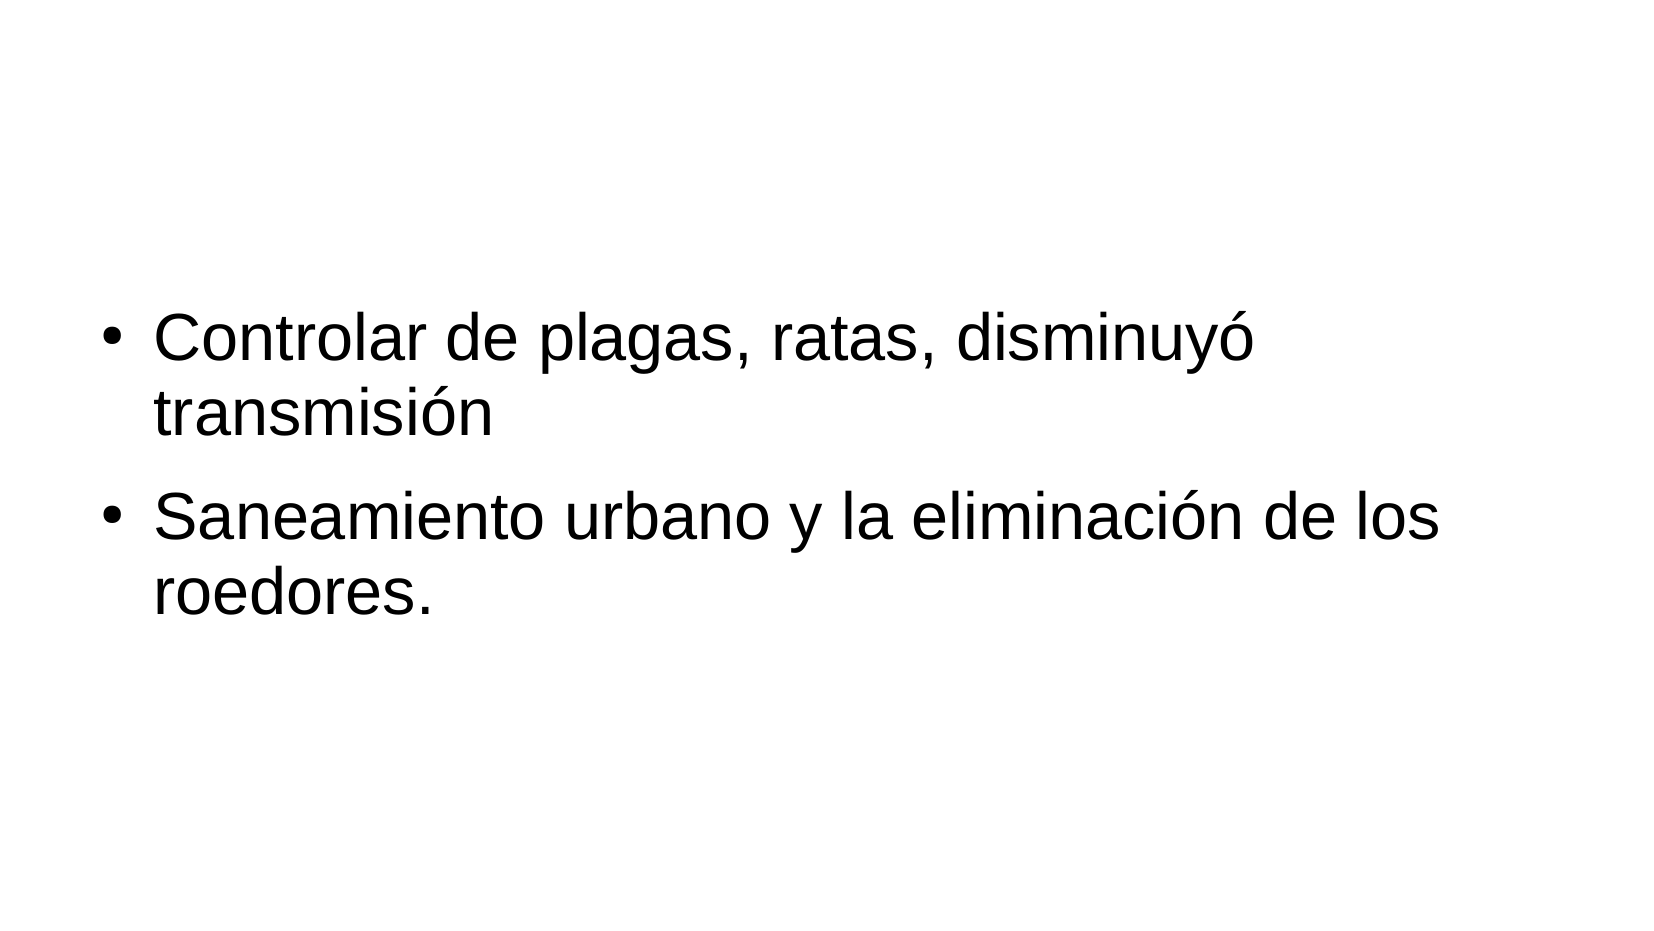

# Controlar de plagas, ratas, disminuyó transmisión
Saneamiento urbano y la eliminación de los roedores.